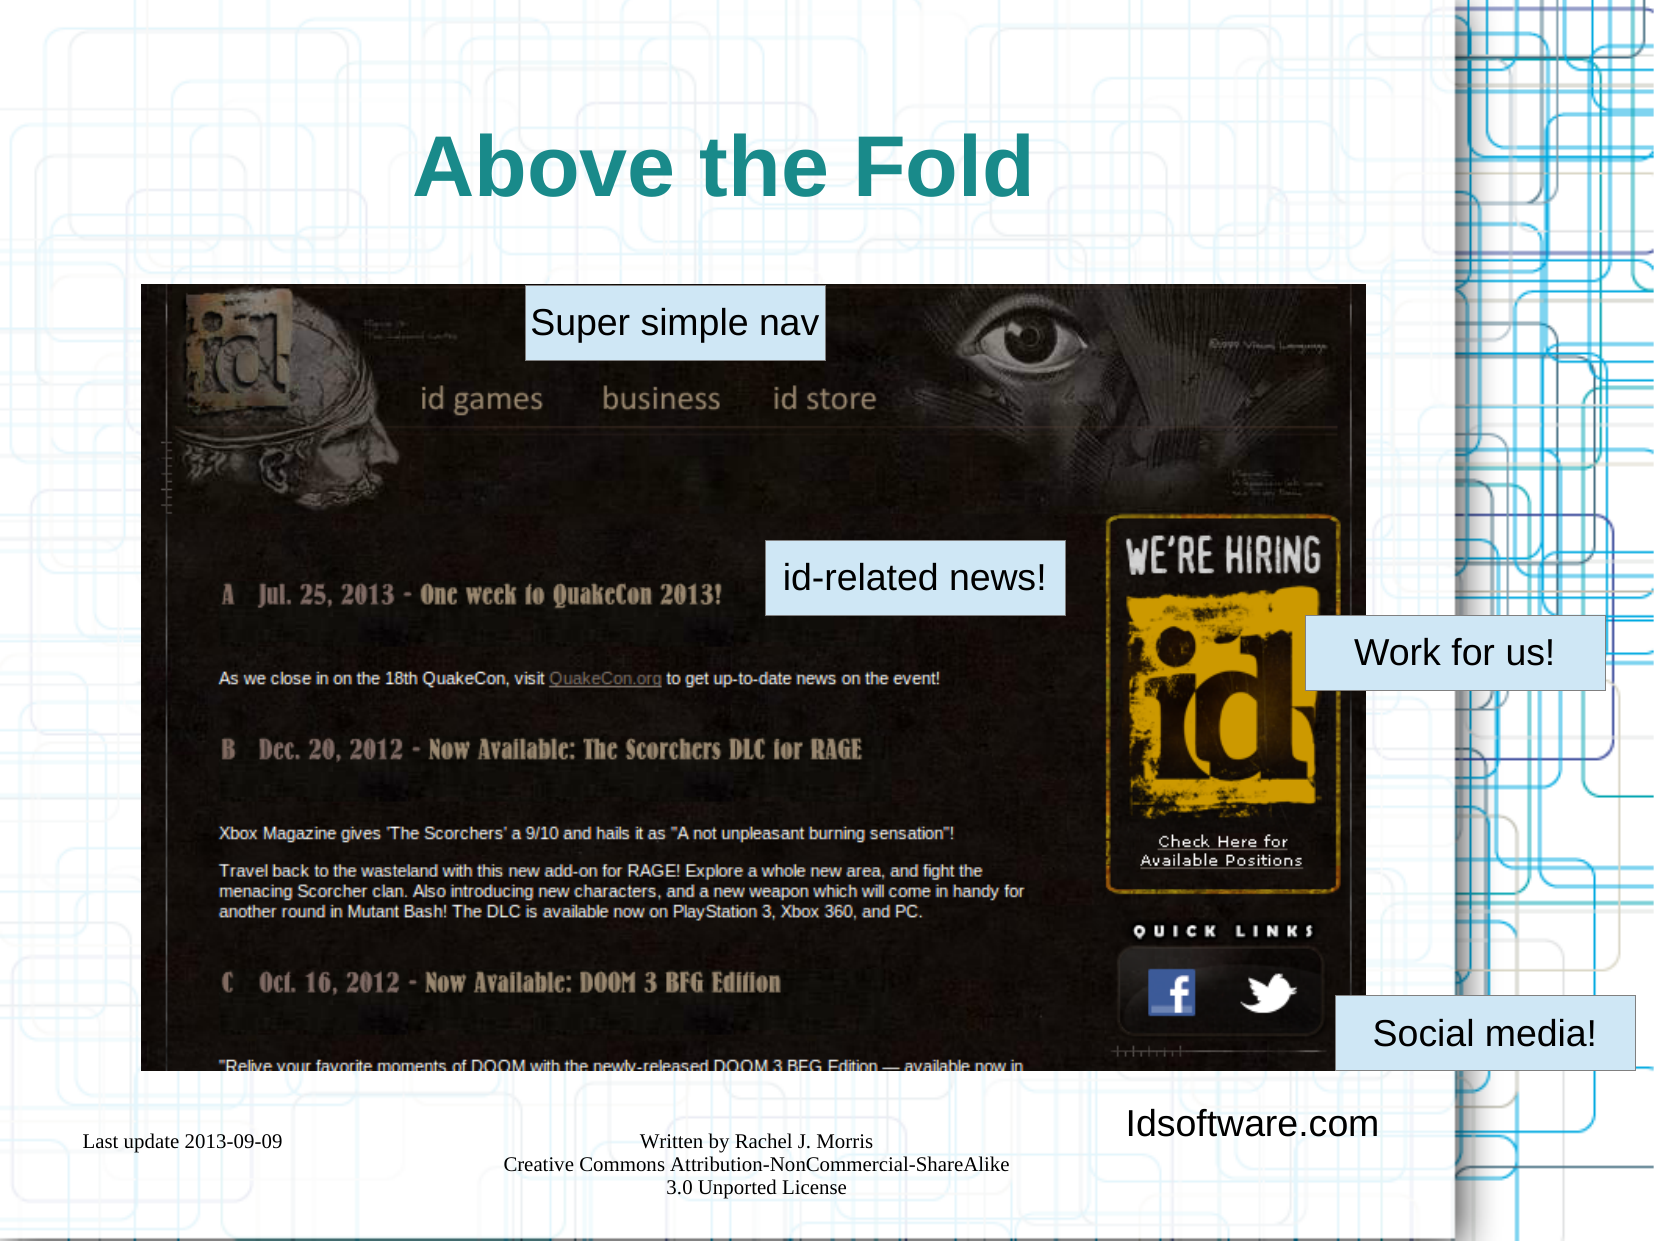

# Above the Fold
Super simple nav
id-related news!
Work for us!
Social media!
Idsoftware.com